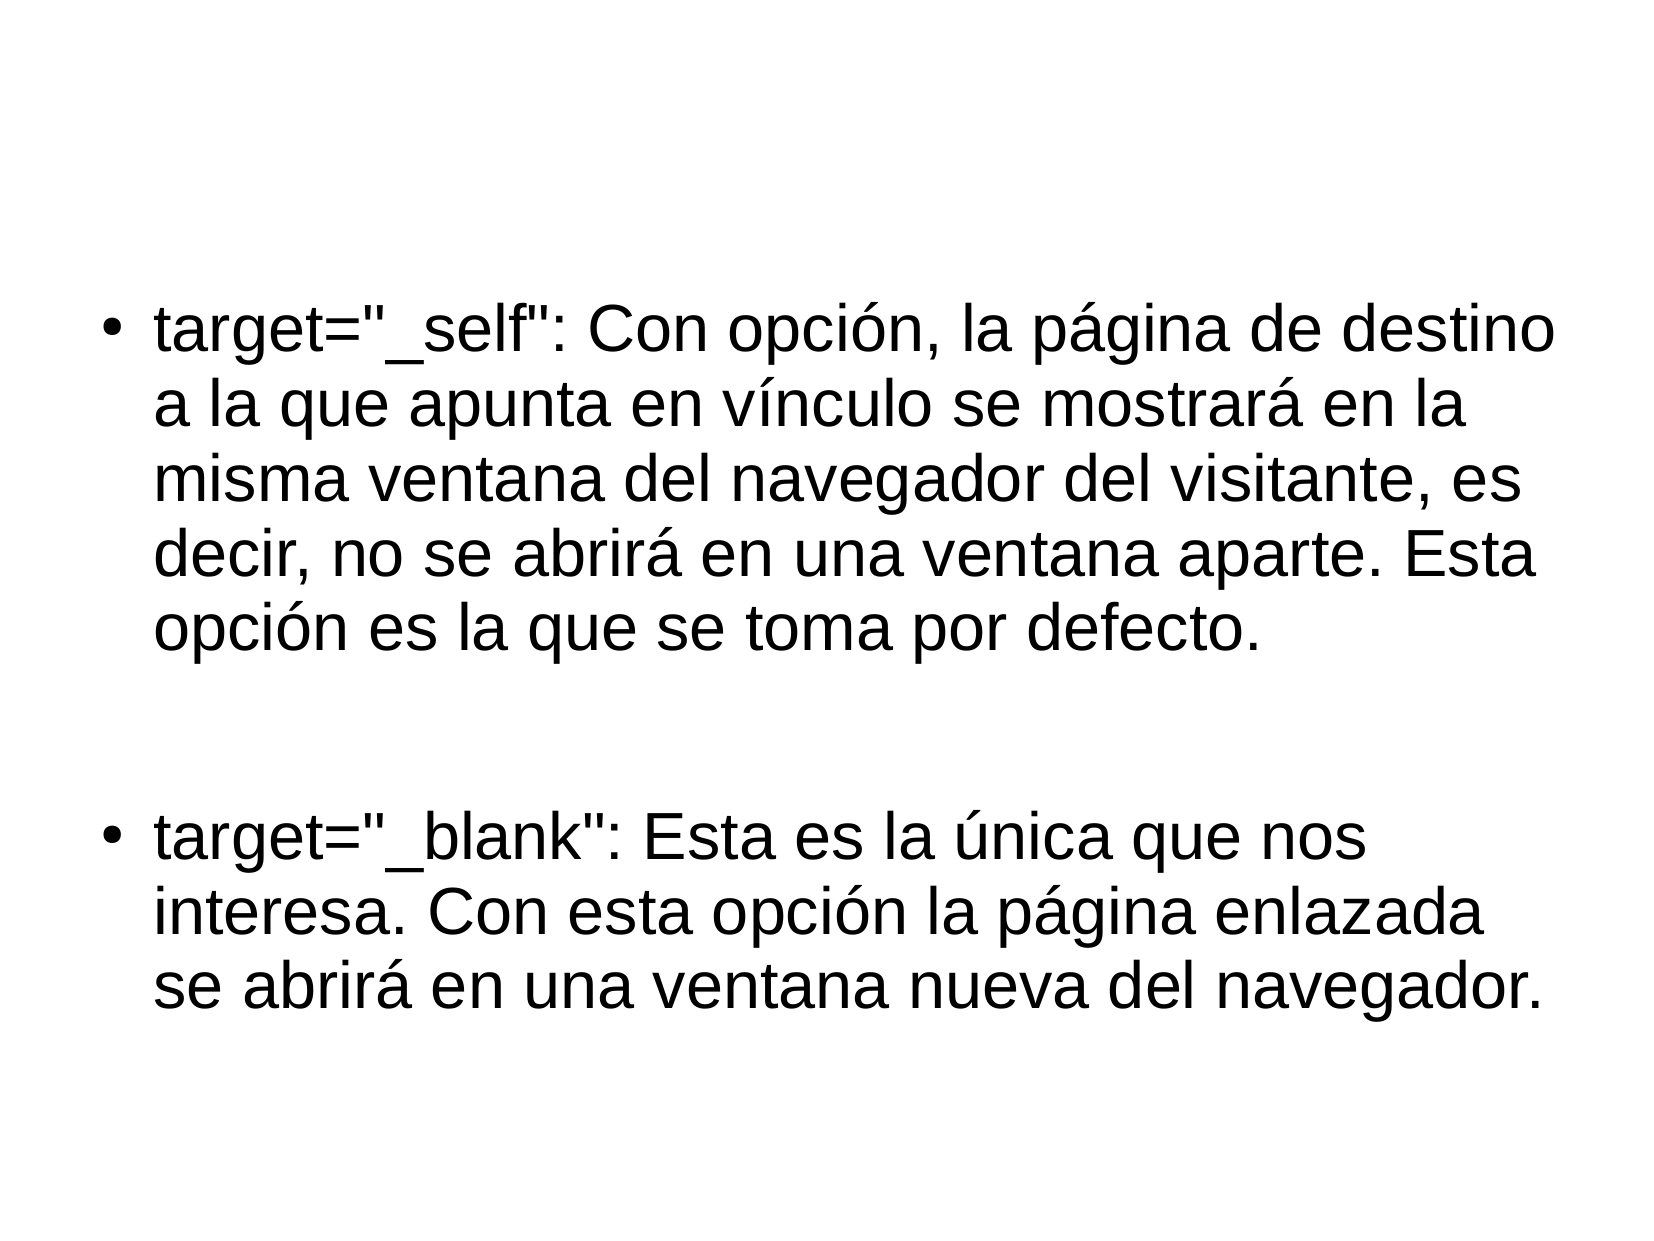

# target="_self": Con opción, la página de destino a la que apunta en vínculo se mostrará en la misma ventana del navegador del visitante, es decir, no se abrirá en una ventana aparte. Esta opción es la que se toma por defecto.
target="_blank": Esta es la única que nos interesa. Con esta opción la página enlazada se abrirá en una ventana nueva del navegador.